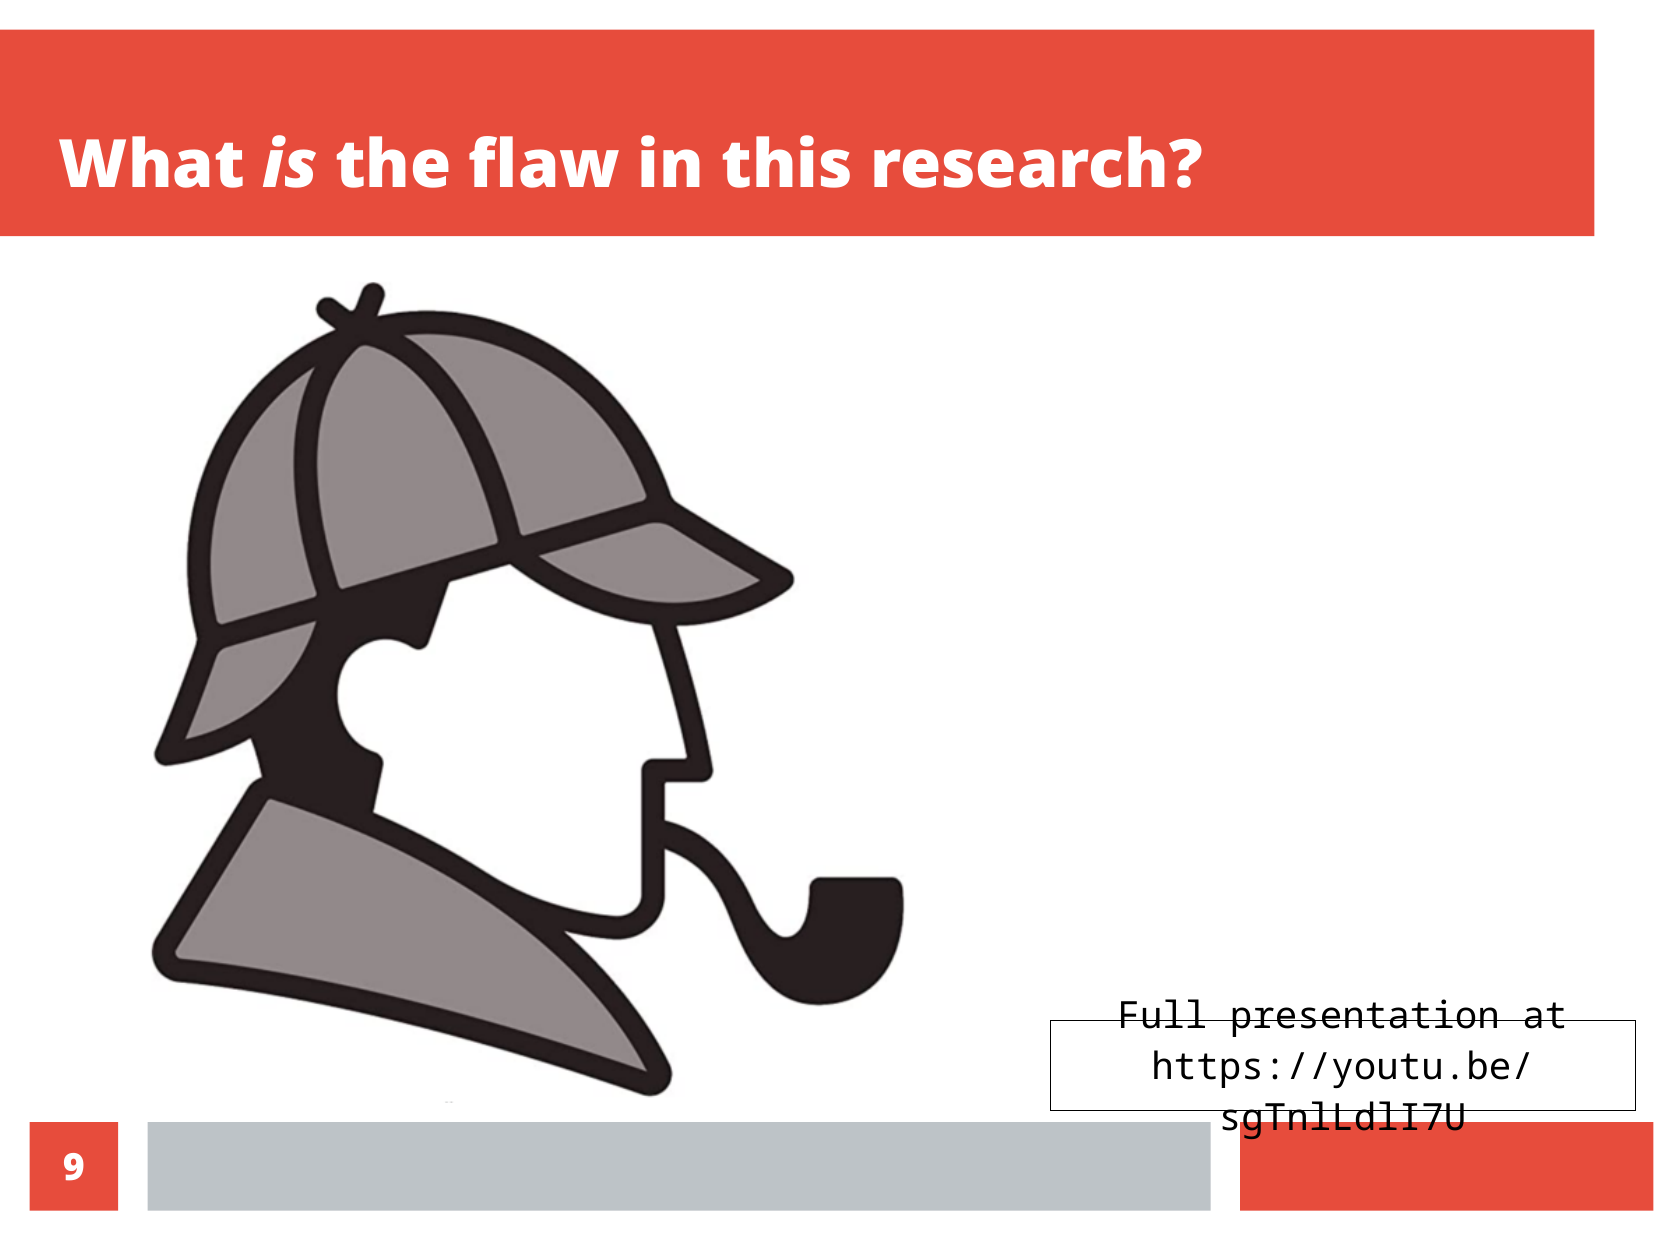

# What is the flaw in this research?
Full presentation at
https://youtu.be/sgTnlLdlI7U
9